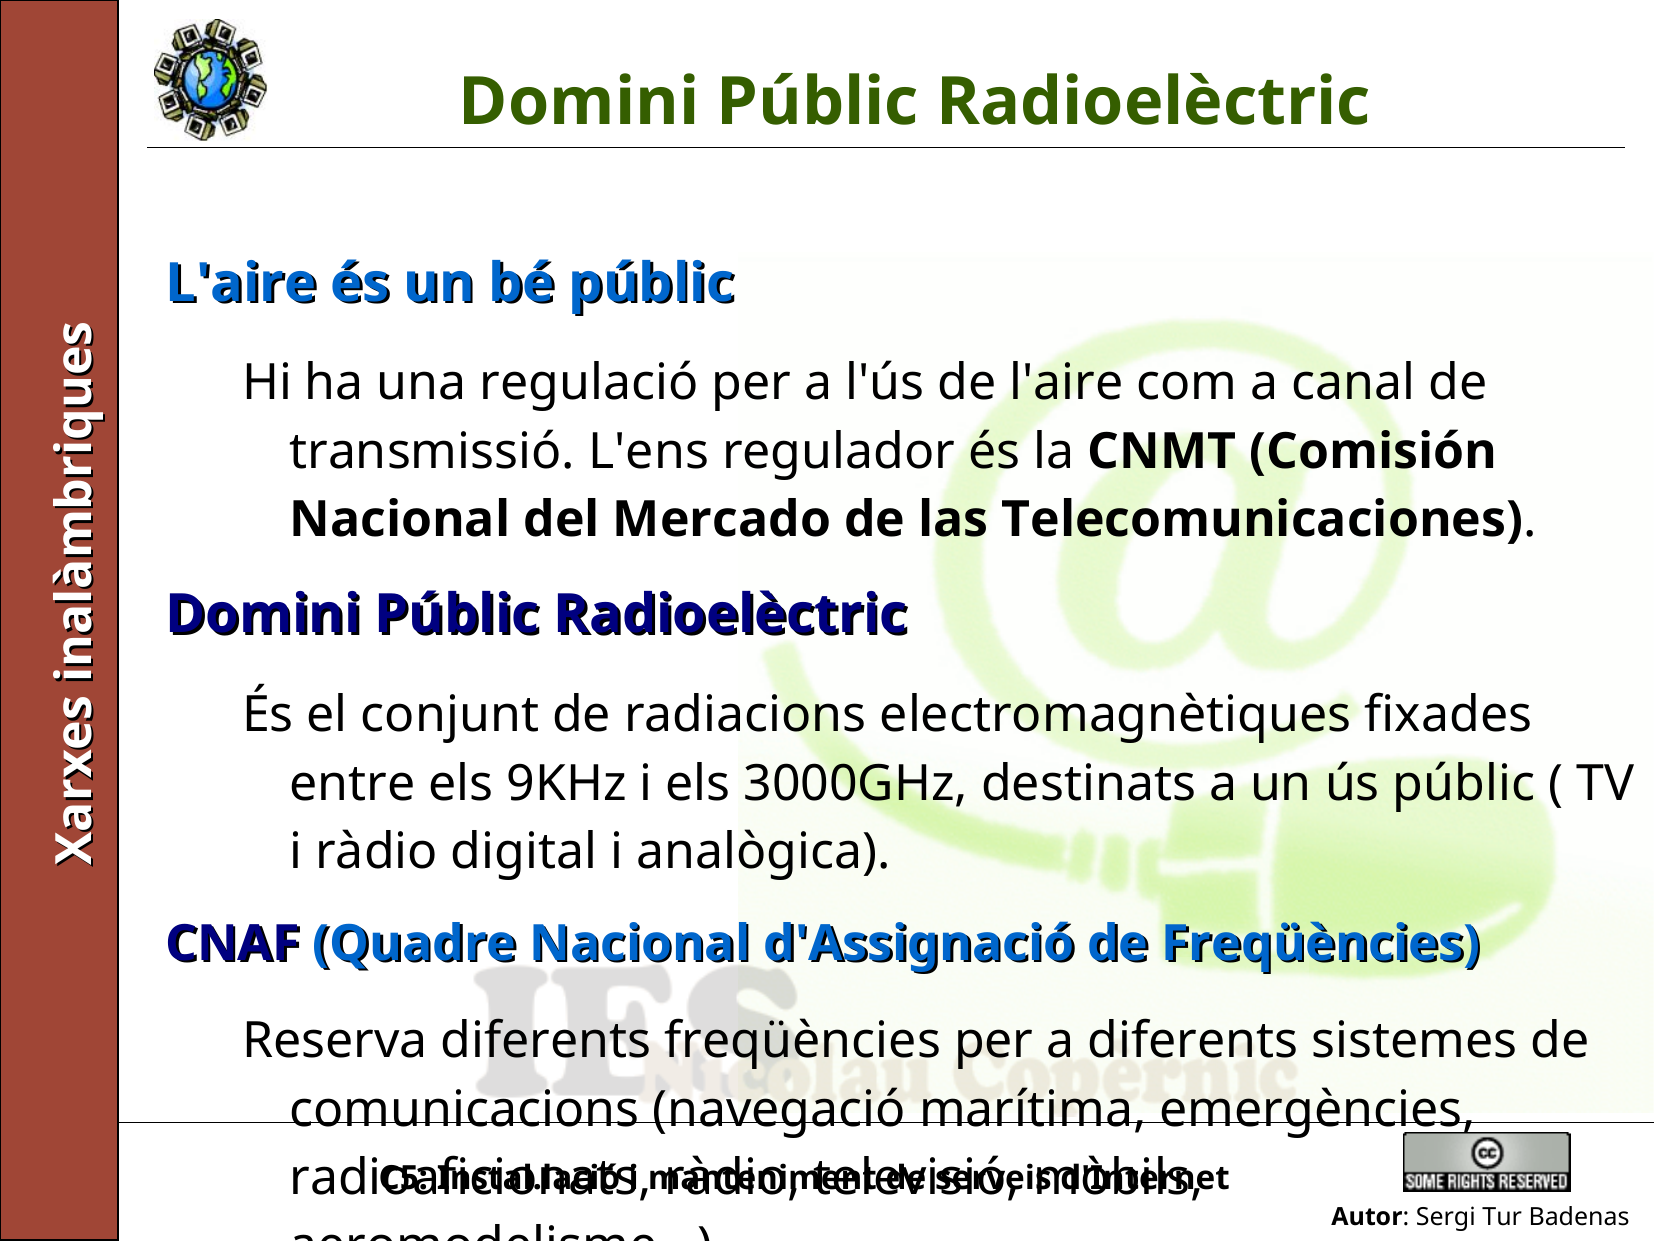

# Domini Públic Radioelèctric
L'aire és un bé públic
Hi ha una regulació per a l'ús de l'aire com a canal de transmissió. L'ens regulador és la CNMT (Comisión Nacional del Mercado de las Telecomunicaciones).
Domini Públic Radioelèctric
És el conjunt de radiacions electromagnètiques fixades entre els 9KHz i els 3000GHz, destinats a un ús públic ( TV i ràdio digital i analògica).
CNAF (Quadre Nacional d'Assignació de Freqüències)
Reserva diferents freqüències per a diferents sistemes de comunicacions (navegació marítima, emergències, radioaficionats, ràdio, televisió, mòbils, aeromodelisme...)